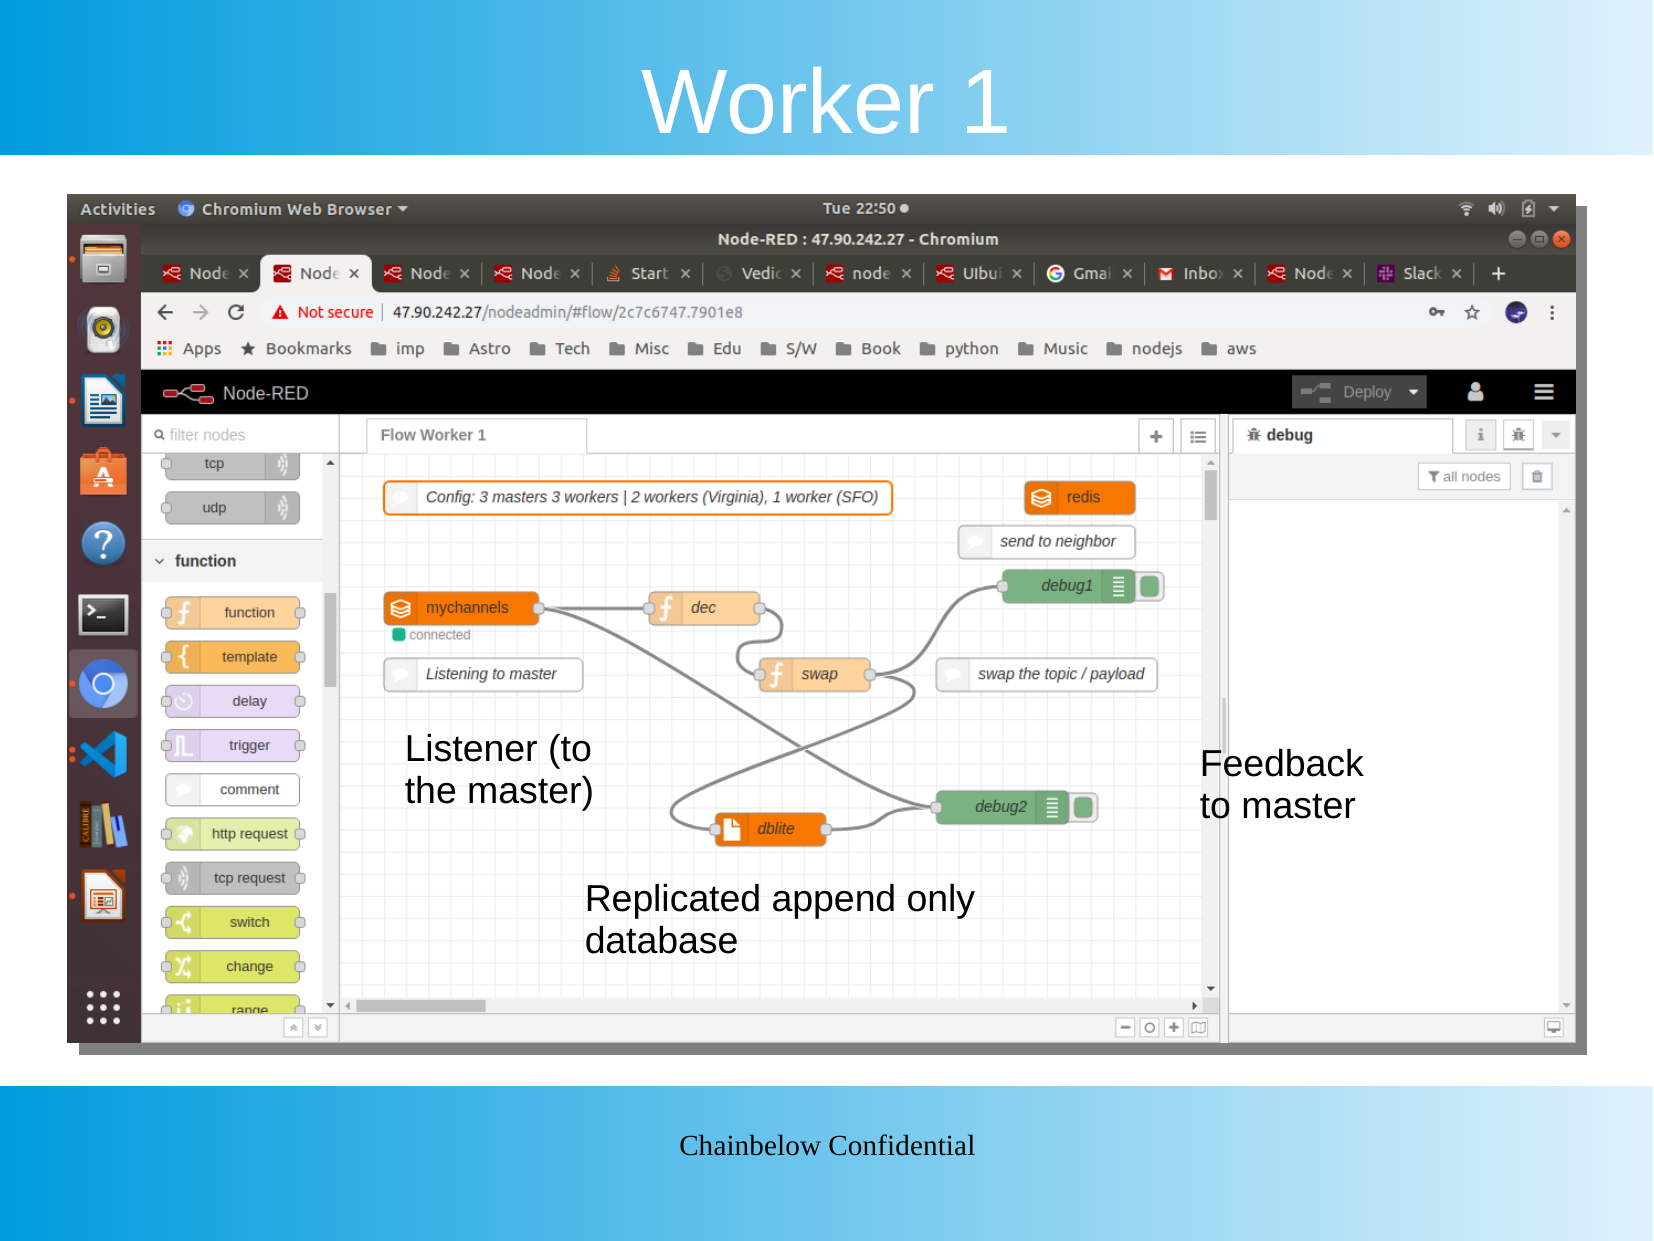

# Worker 1
Listener (to the master)
Feedback to master
Replicated append only database